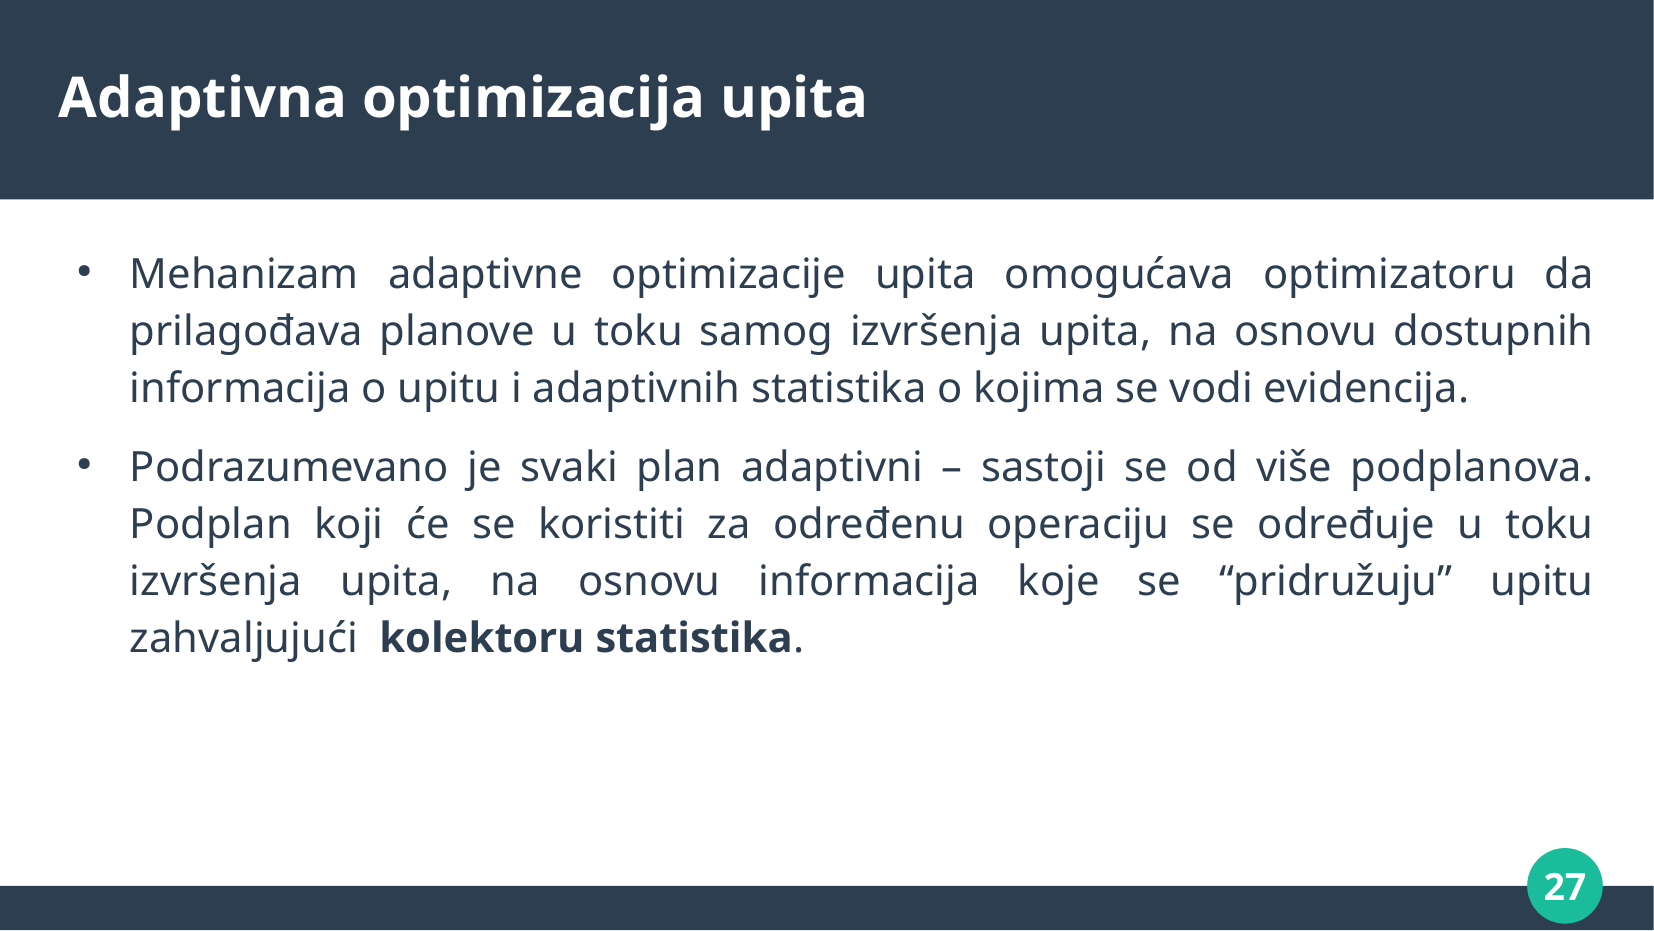

# Adaptivna optimizacija upita
Mehanizam adaptivne optimizacije upita omogućava optimizatoru da prilagođava planove u toku samog izvršenja upita, na osnovu dostupnih informacija o upitu i adaptivnih statistika o kojima se vodi evidencija.
Podrazumevano je svaki plan adaptivni – sastoji se od više podplanova. Podplan koji će se koristiti za određenu operaciju se određuje u toku izvršenja upita, na osnovu informacija koje se “pridružuju” upitu zahvaljujući kolektoru statistika.